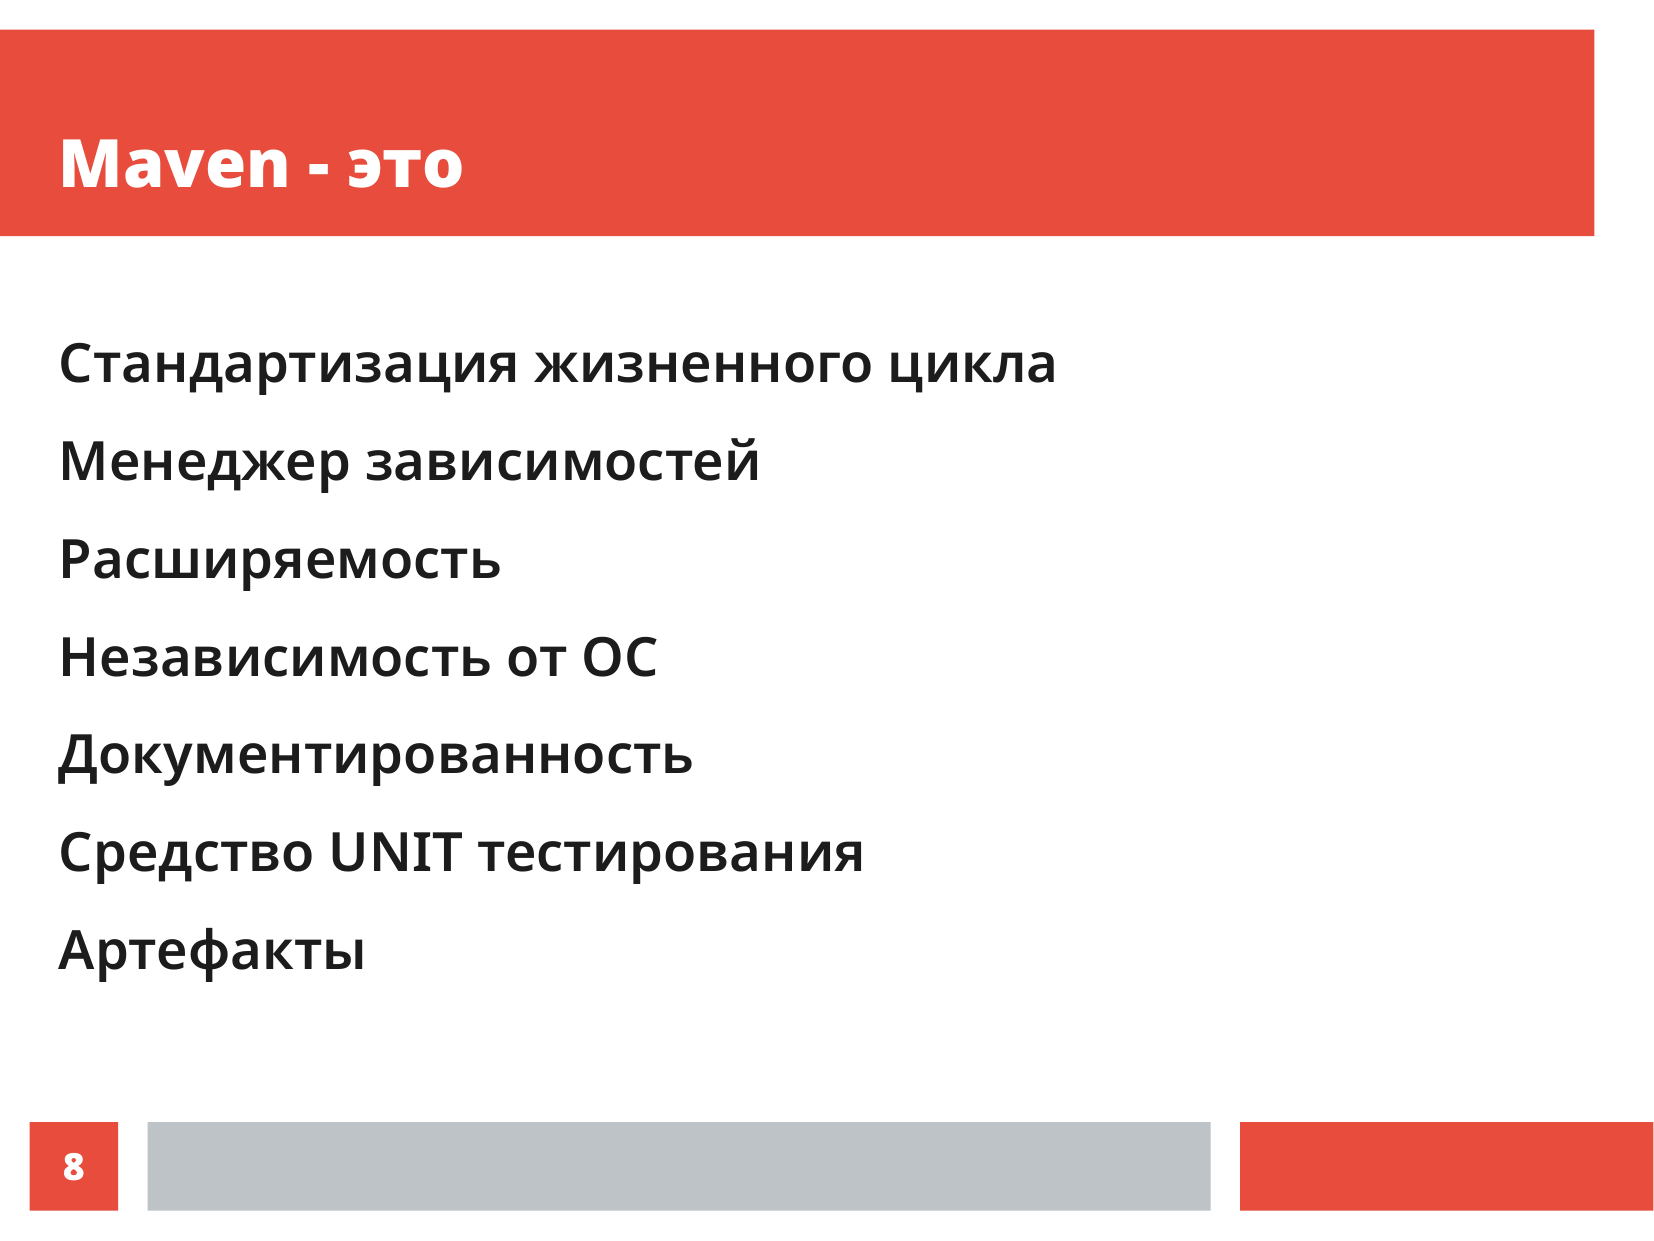

# Maven - это
Стандартизация жизненного цикла
Менеджер зависимостей
Расширяемость
Независимость от ОС
Документированность
Средство UNIT тестирования
Артефакты
8